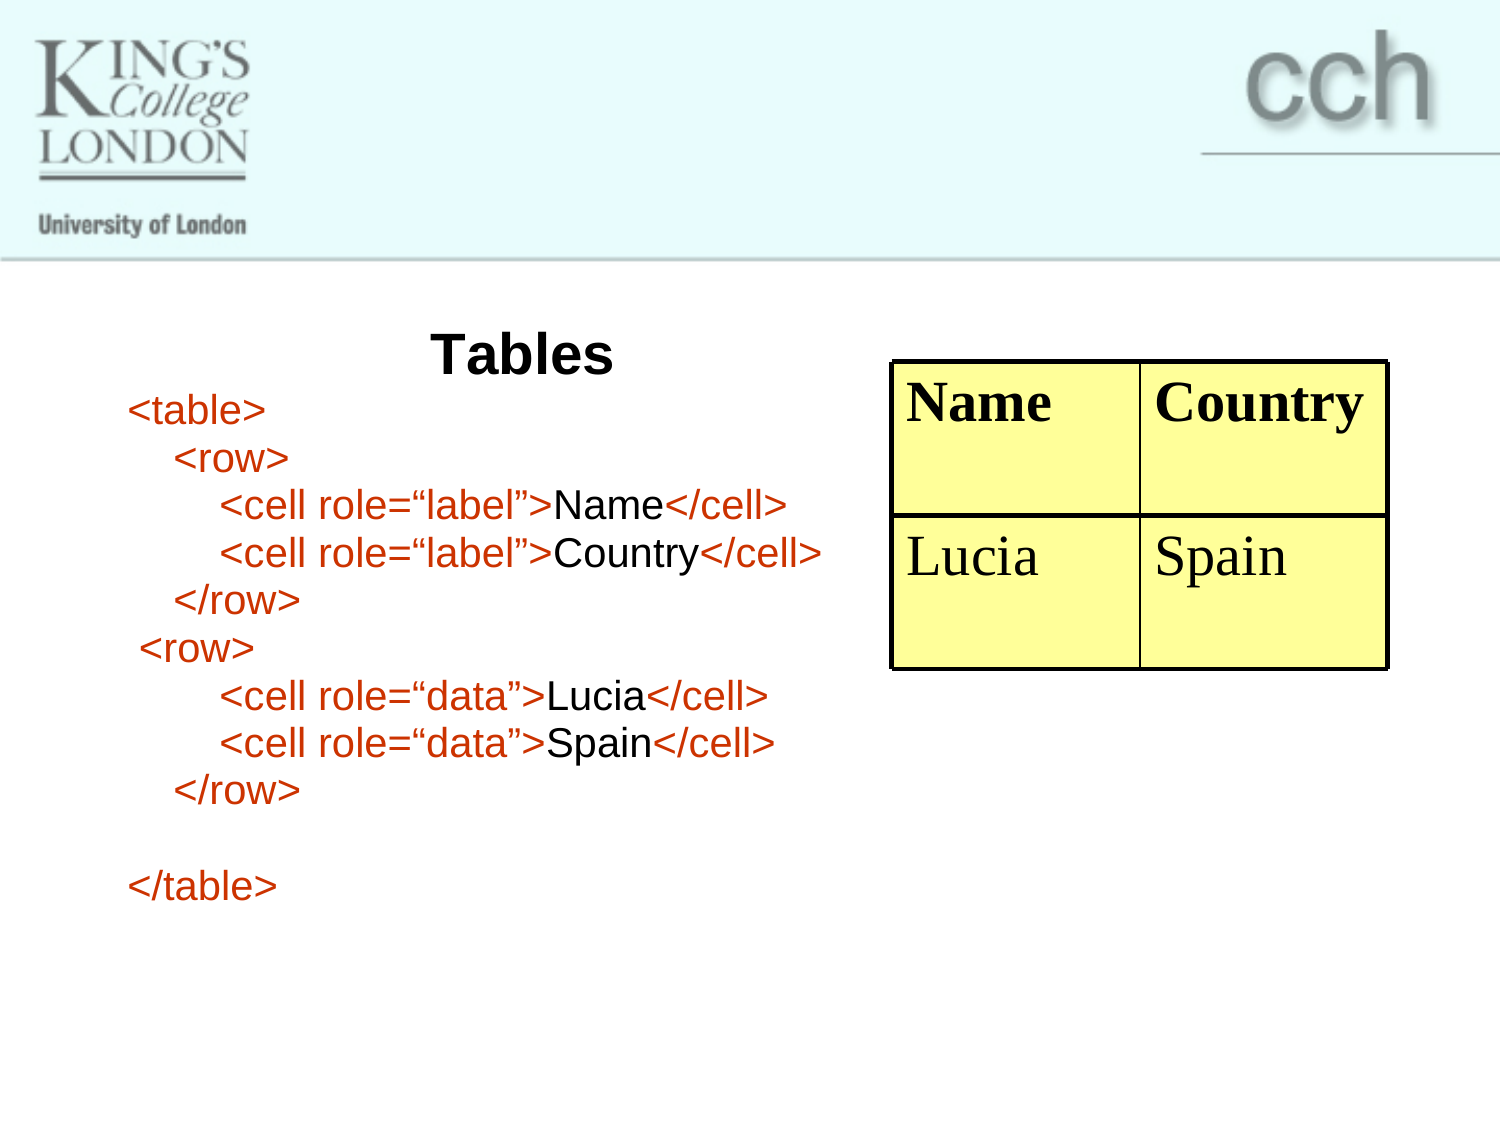

# Tables
<table>
 <row>
 <cell role=“label”>Name</cell>
 <cell role=“label”>Country</cell>
 </row>
 <row>
 <cell role=“data”>Lucia</cell>
 <cell role=“data”>Spain</cell>
 </row>
</table>
Name
Country
Lucia
Spain